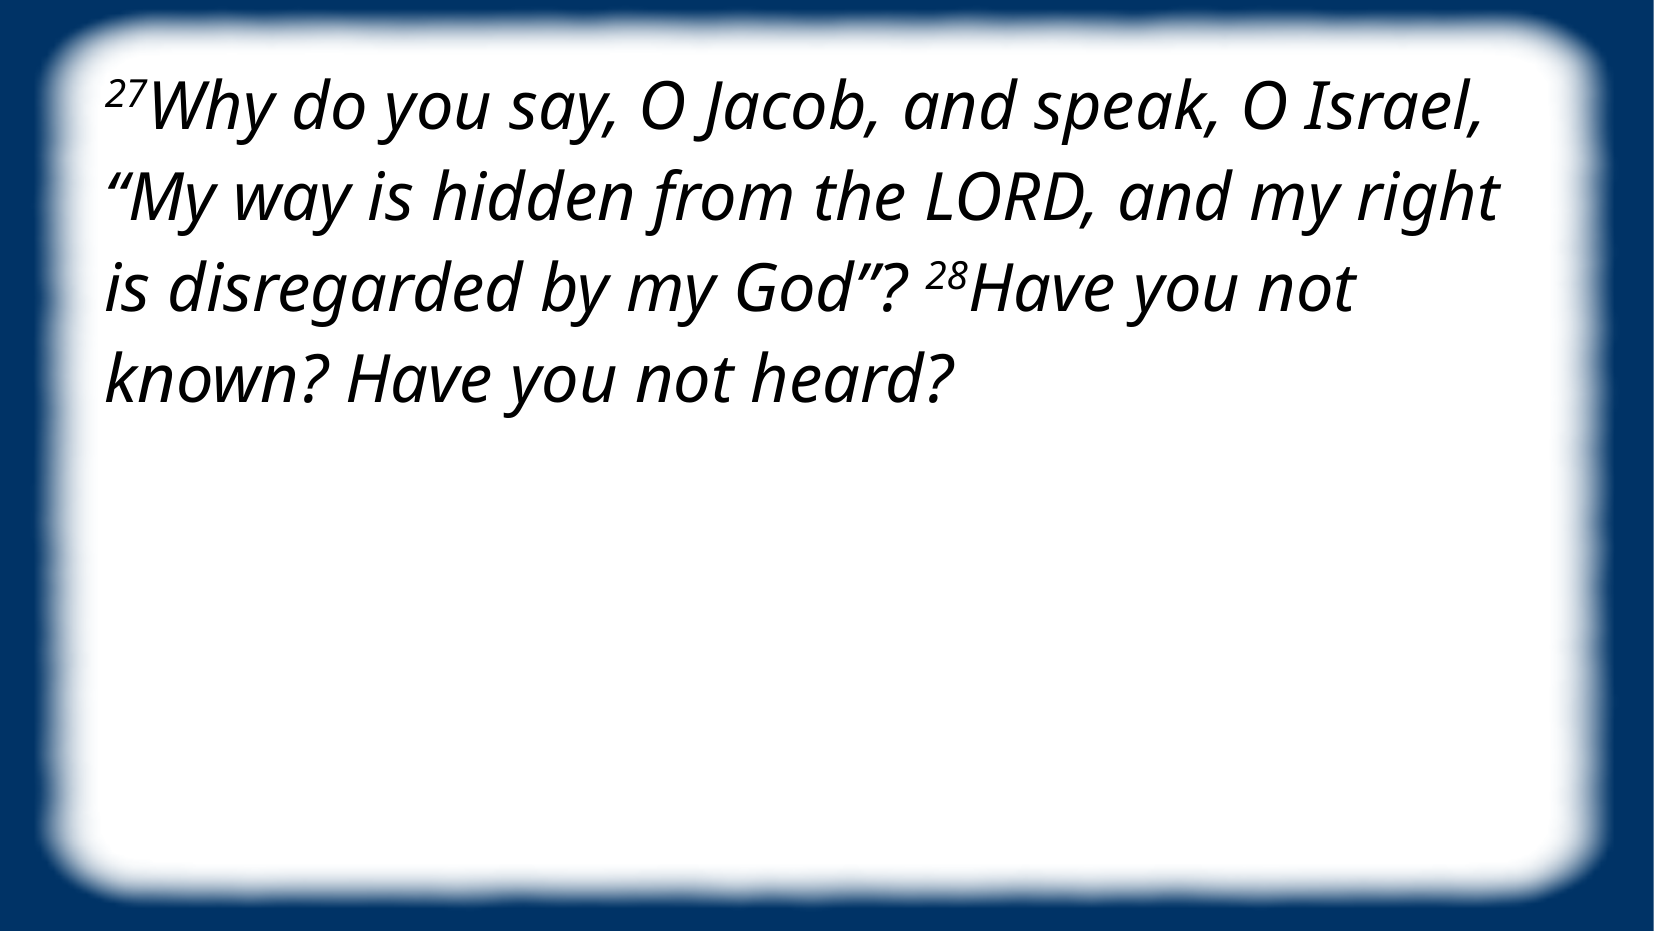

27Why do you say, O Jacob, and speak, O Israel,
“My way is hidden from the LORD, and my right is disregarded by my God”? 28Have you not known? Have you not heard?